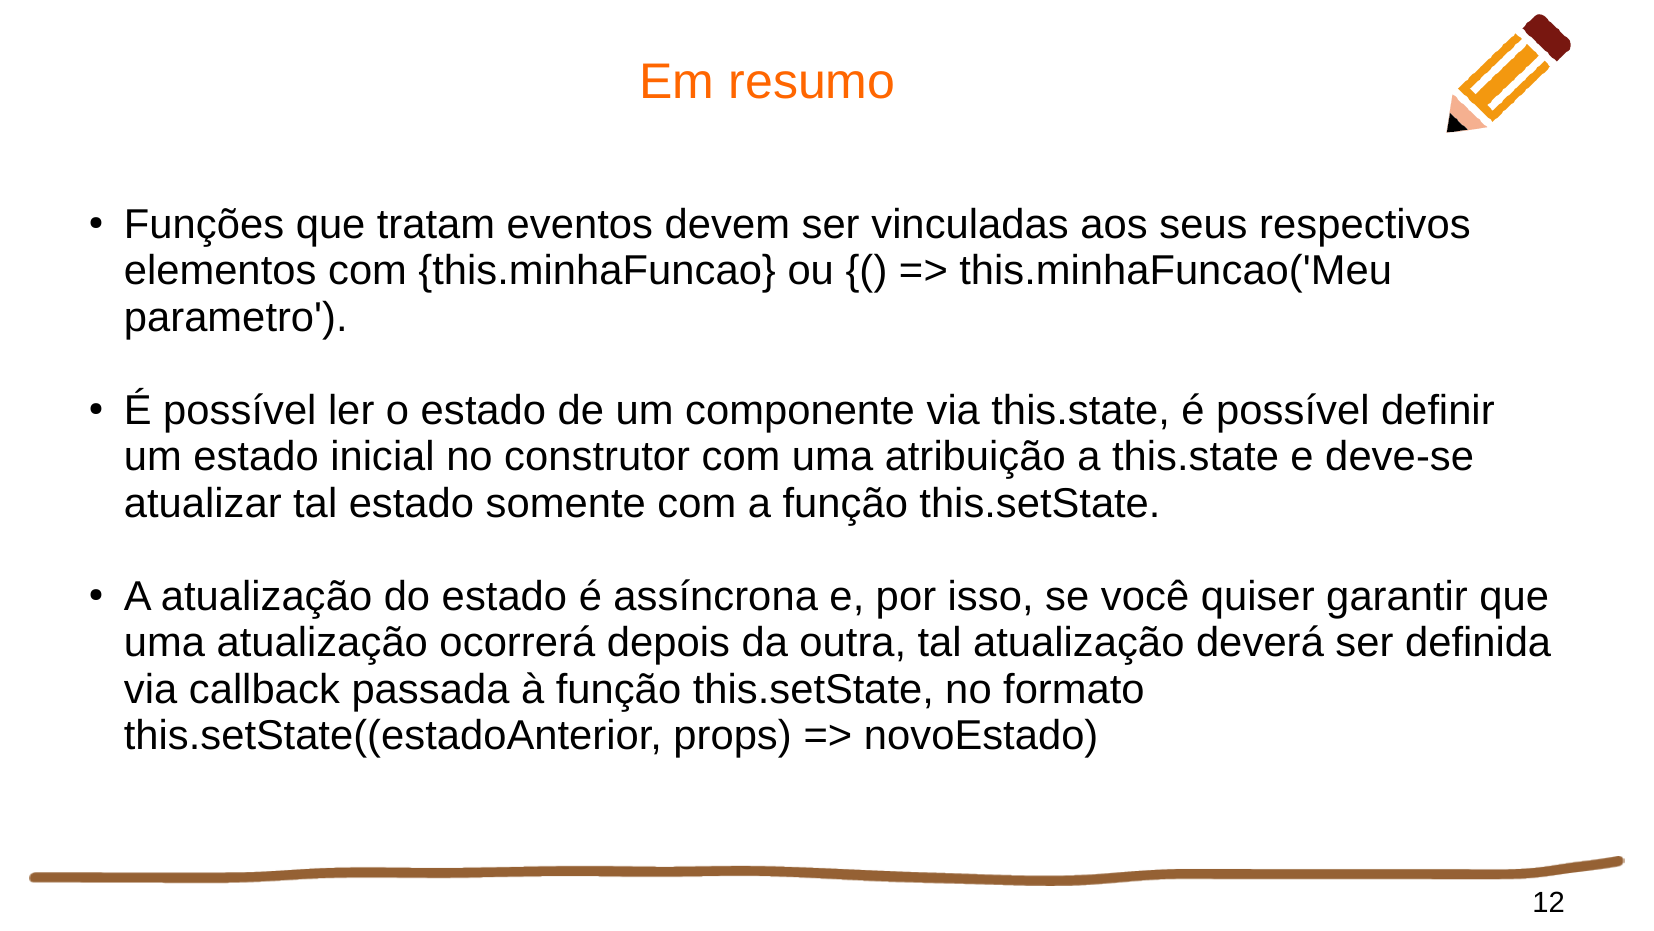

# Em resumo
Funções que tratam eventos devem ser vinculadas aos seus respectivos elementos com {this.minhaFuncao} ou {() => this.minhaFuncao('Meu parametro').
É possível ler o estado de um componente via this.state, é possível definir um estado inicial no construtor com uma atribuição a this.state e deve-se atualizar tal estado somente com a função this.setState.
A atualização do estado é assíncrona e, por isso, se você quiser garantir que uma atualização ocorrerá depois da outra, tal atualização deverá ser definida via callback passada à função this.setState, no formato this.setState((estadoAnterior, props) => novoEstado)
12